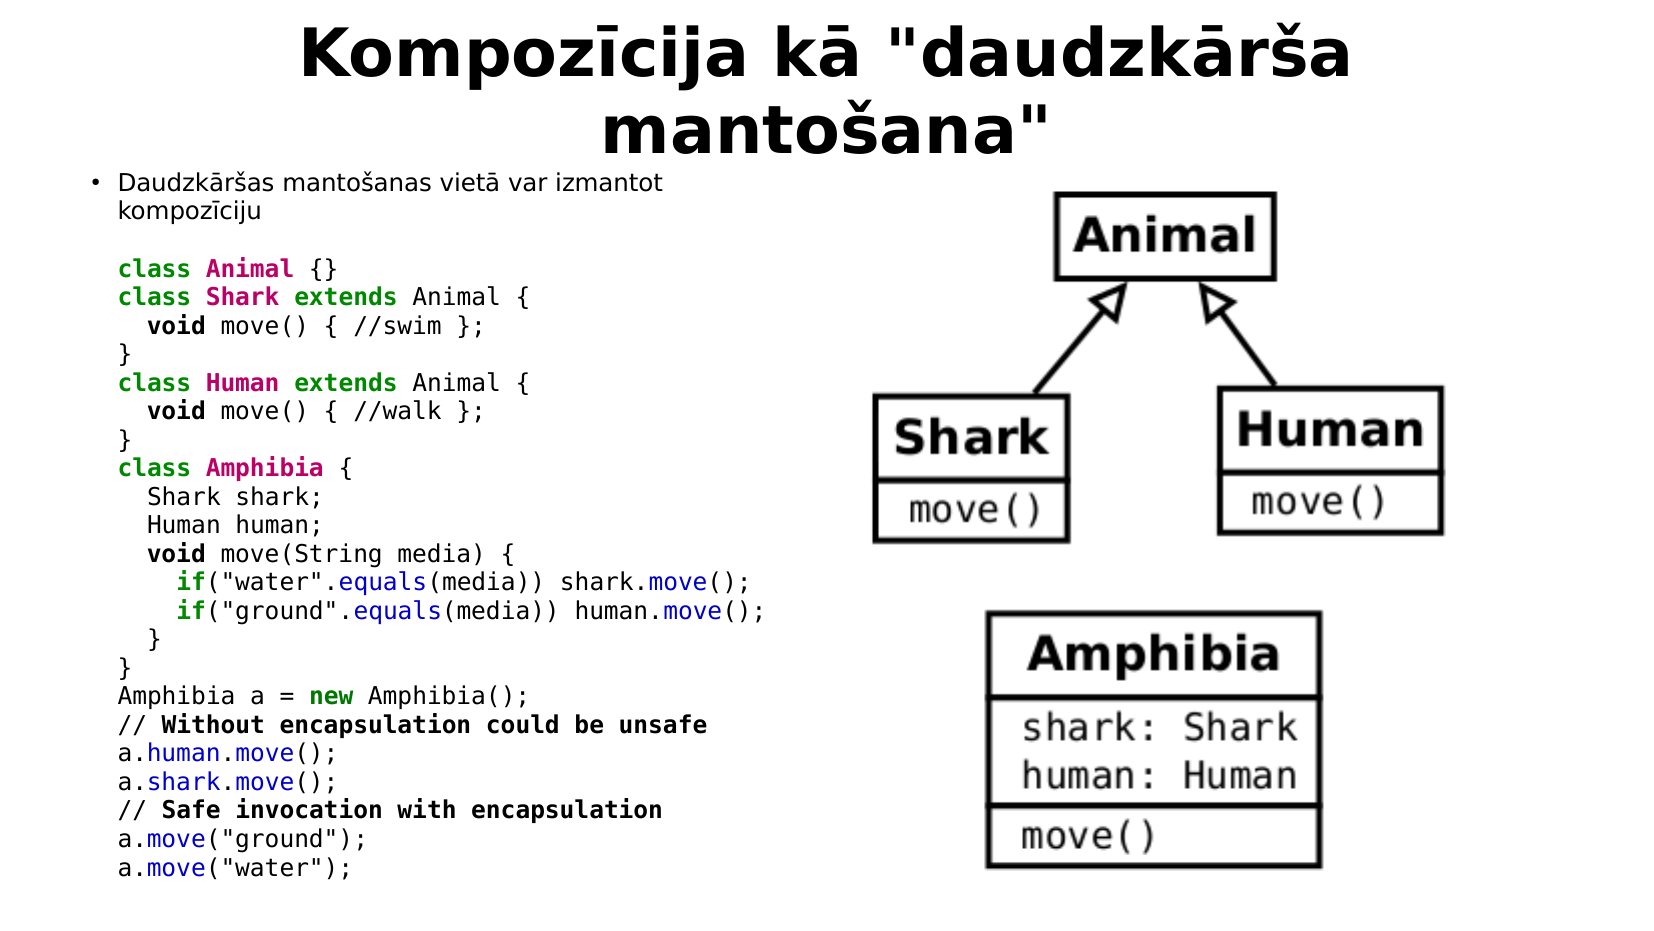

# Kompozīcija kā "daudzkārša mantošana"
Daudzkāršas mantošanas vietā var izmantot kompozīciju
class Animal {}
class Shark extends Animal {
 void move() { //swim };
}
class Human extends Animal {
 void move() { //walk };
}
class Amphibia {
 Shark shark;
 Human human;
 void move(String media) {
 if("water".equals(media)) shark.move();
 if("ground".equals(media)) human.move();
 }
}
Amphibia a = new Amphibia();
// Without encapsulation could be unsafe
a.human.move();
a.shark.move();
// Safe invocation with encapsulation
a.move("ground");
a.move("water");